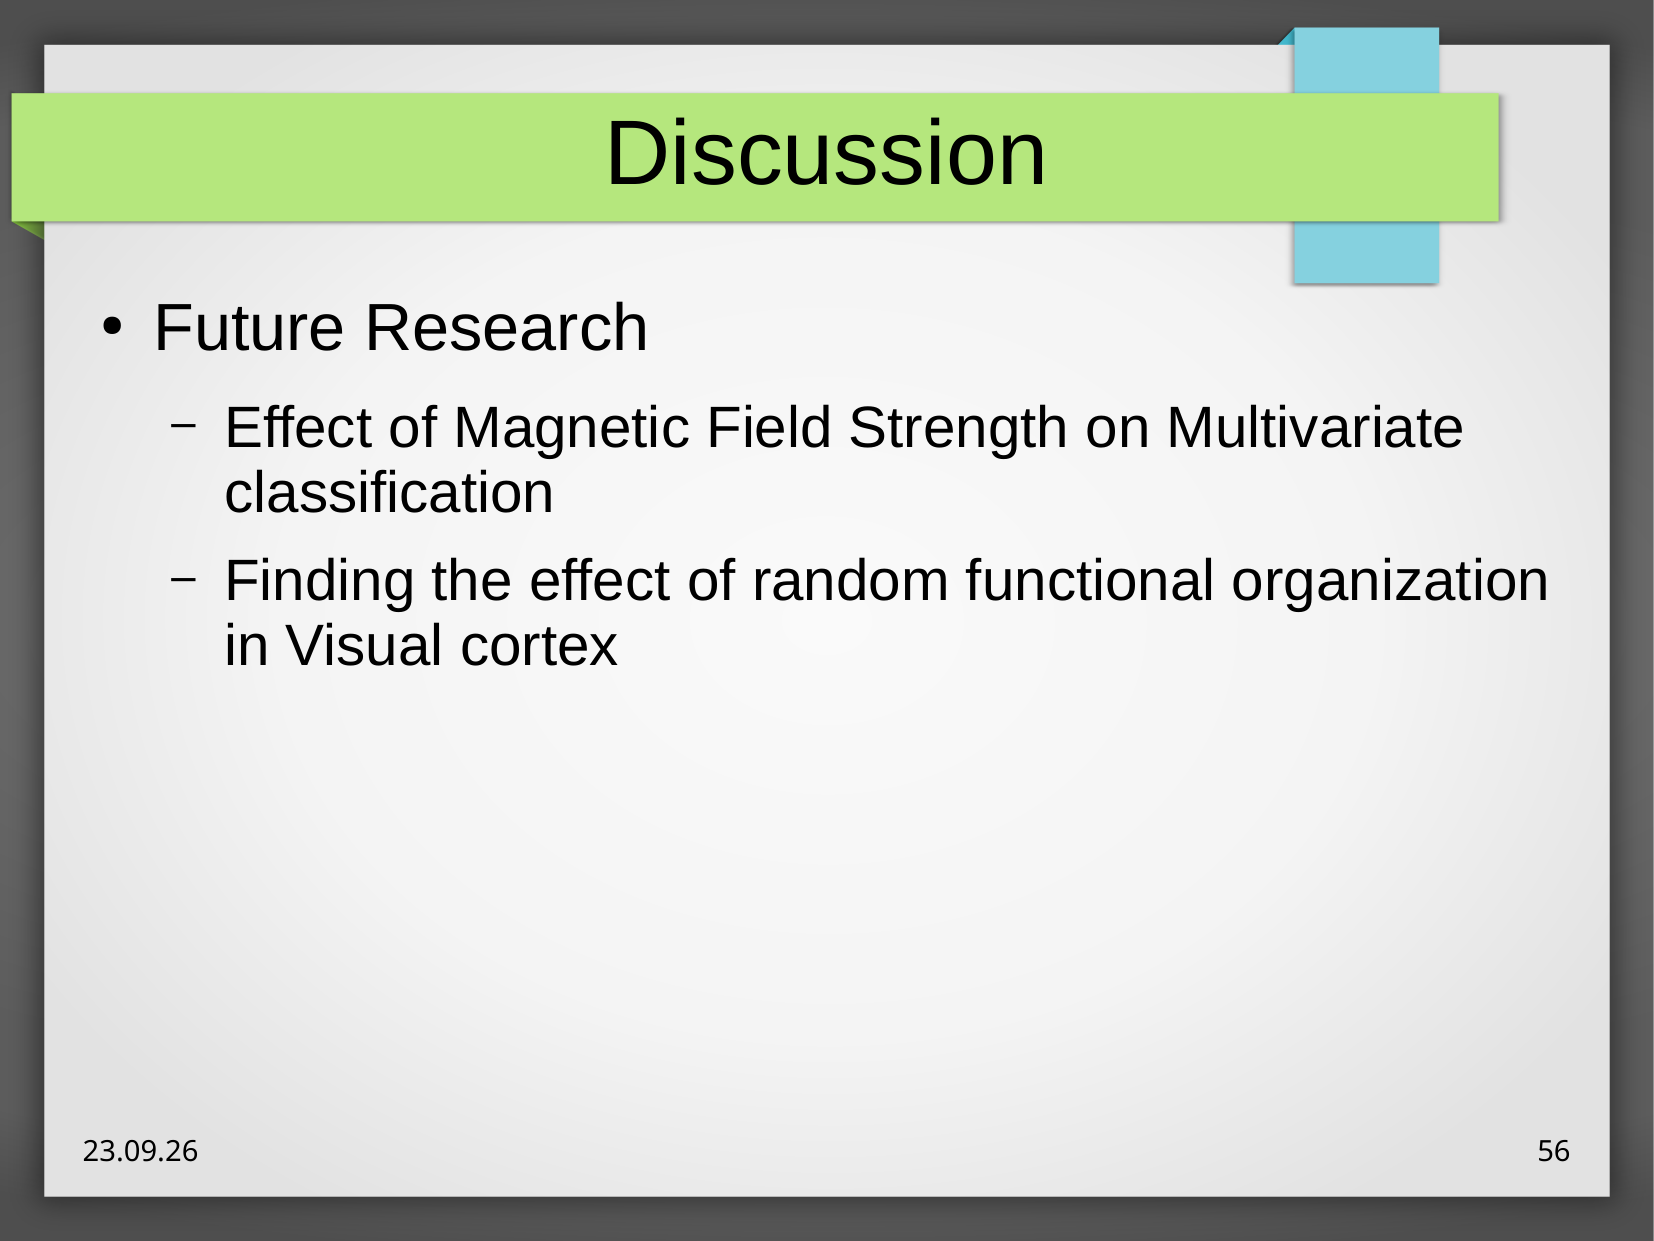

# Discussion
Future Research
Effect of Magnetic Field Strength on Multivariate classification
Finding the effect of random functional organization in Visual cortex
56